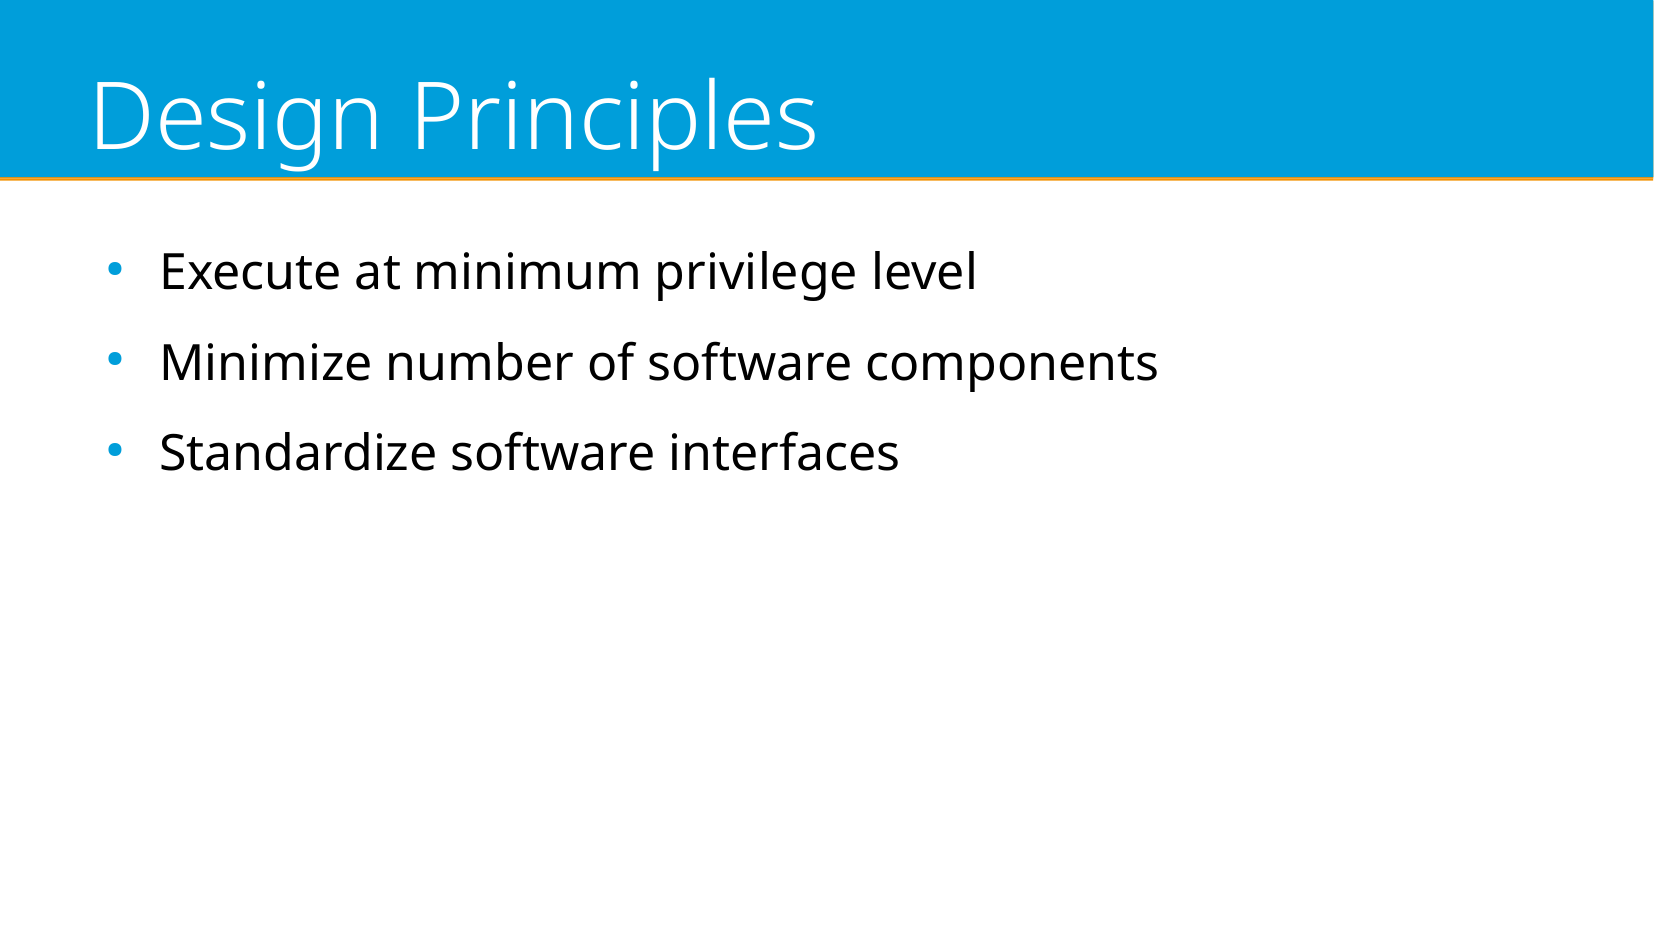

# Design Principles
Execute at minimum privilege level
Minimize number of software components
Standardize software interfaces